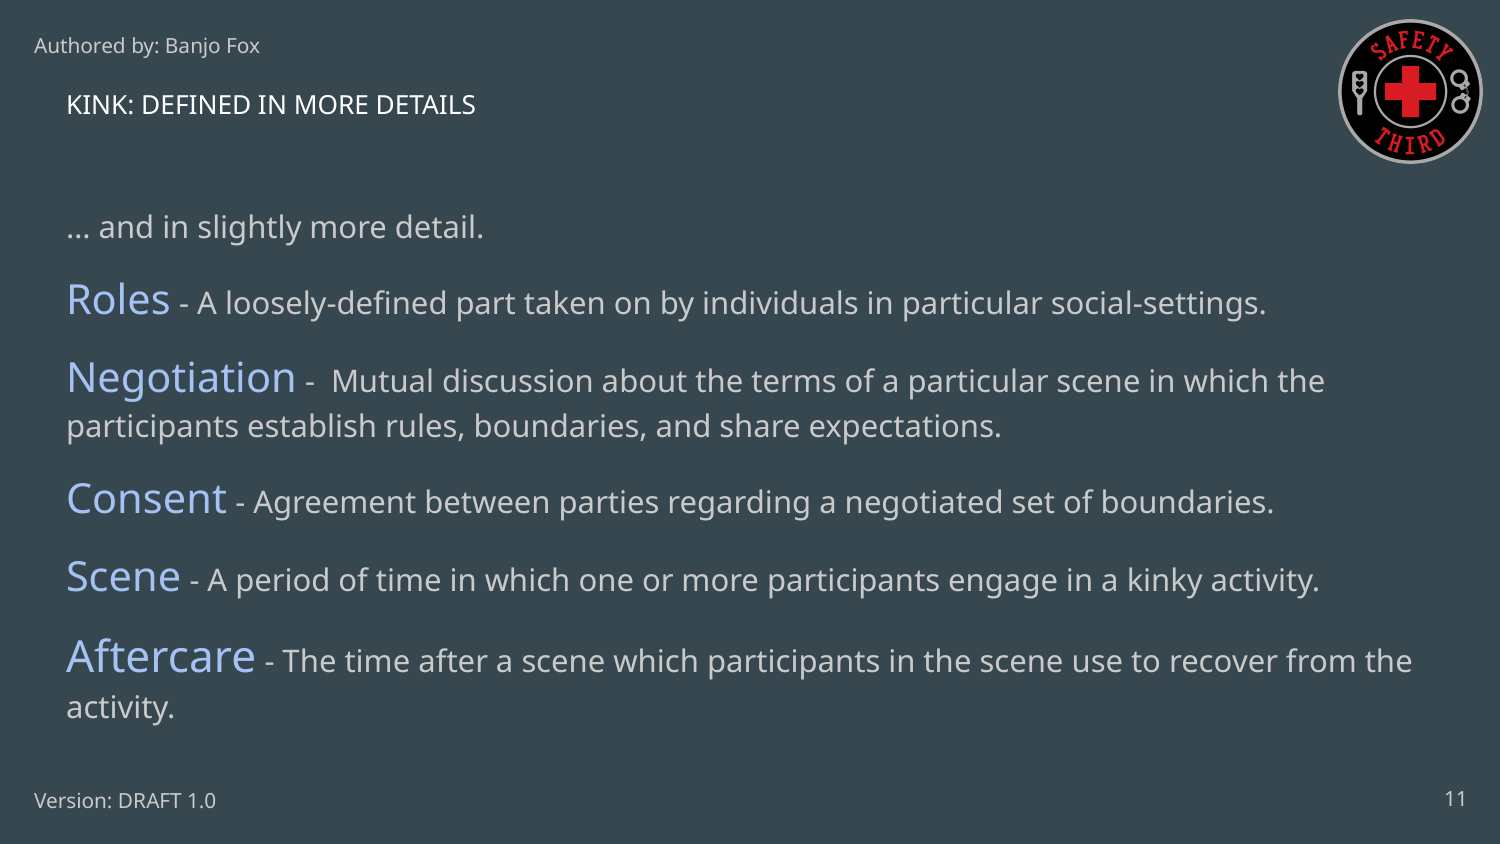

# KINK: DEFINED IN MORE DETAILS
… and in slightly more detail.
Roles - A loosely-defined part taken on by individuals in particular social-settings.
Negotiation - Mutual discussion about the terms of a particular scene in which the participants establish rules, boundaries, and share expectations.
Consent - Agreement between parties regarding a negotiated set of boundaries.
Scene - A period of time in which one or more participants engage in a kinky activity.
Aftercare - The time after a scene which participants in the scene use to recover from the activity.